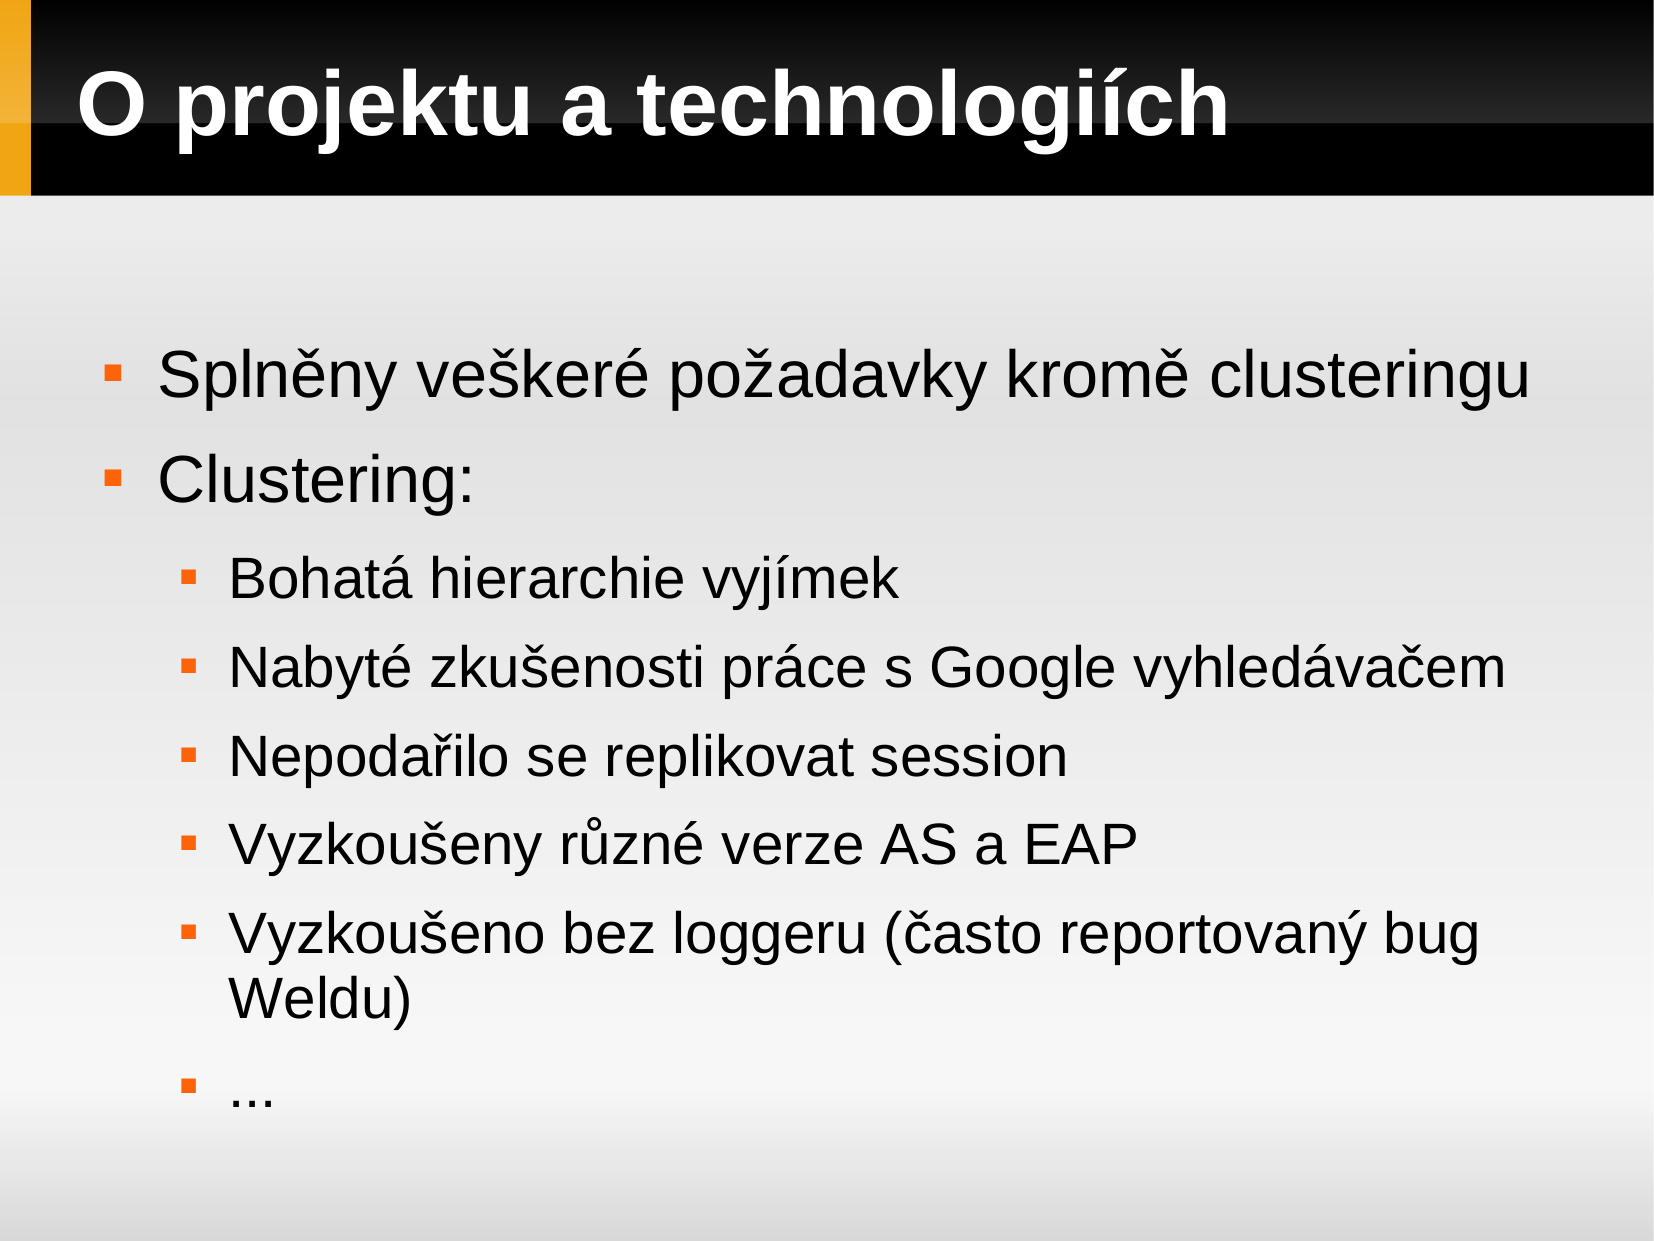

# O projektu a technologiích
Splněny veškeré požadavky kromě clusteringu
Clustering:
Bohatá hierarchie vyjímek
Nabyté zkušenosti práce s Google vyhledávačem
Nepodařilo se replikovat session
Vyzkoušeny různé verze AS a EAP
Vyzkoušeno bez loggeru (často reportovaný bug Weldu)
...